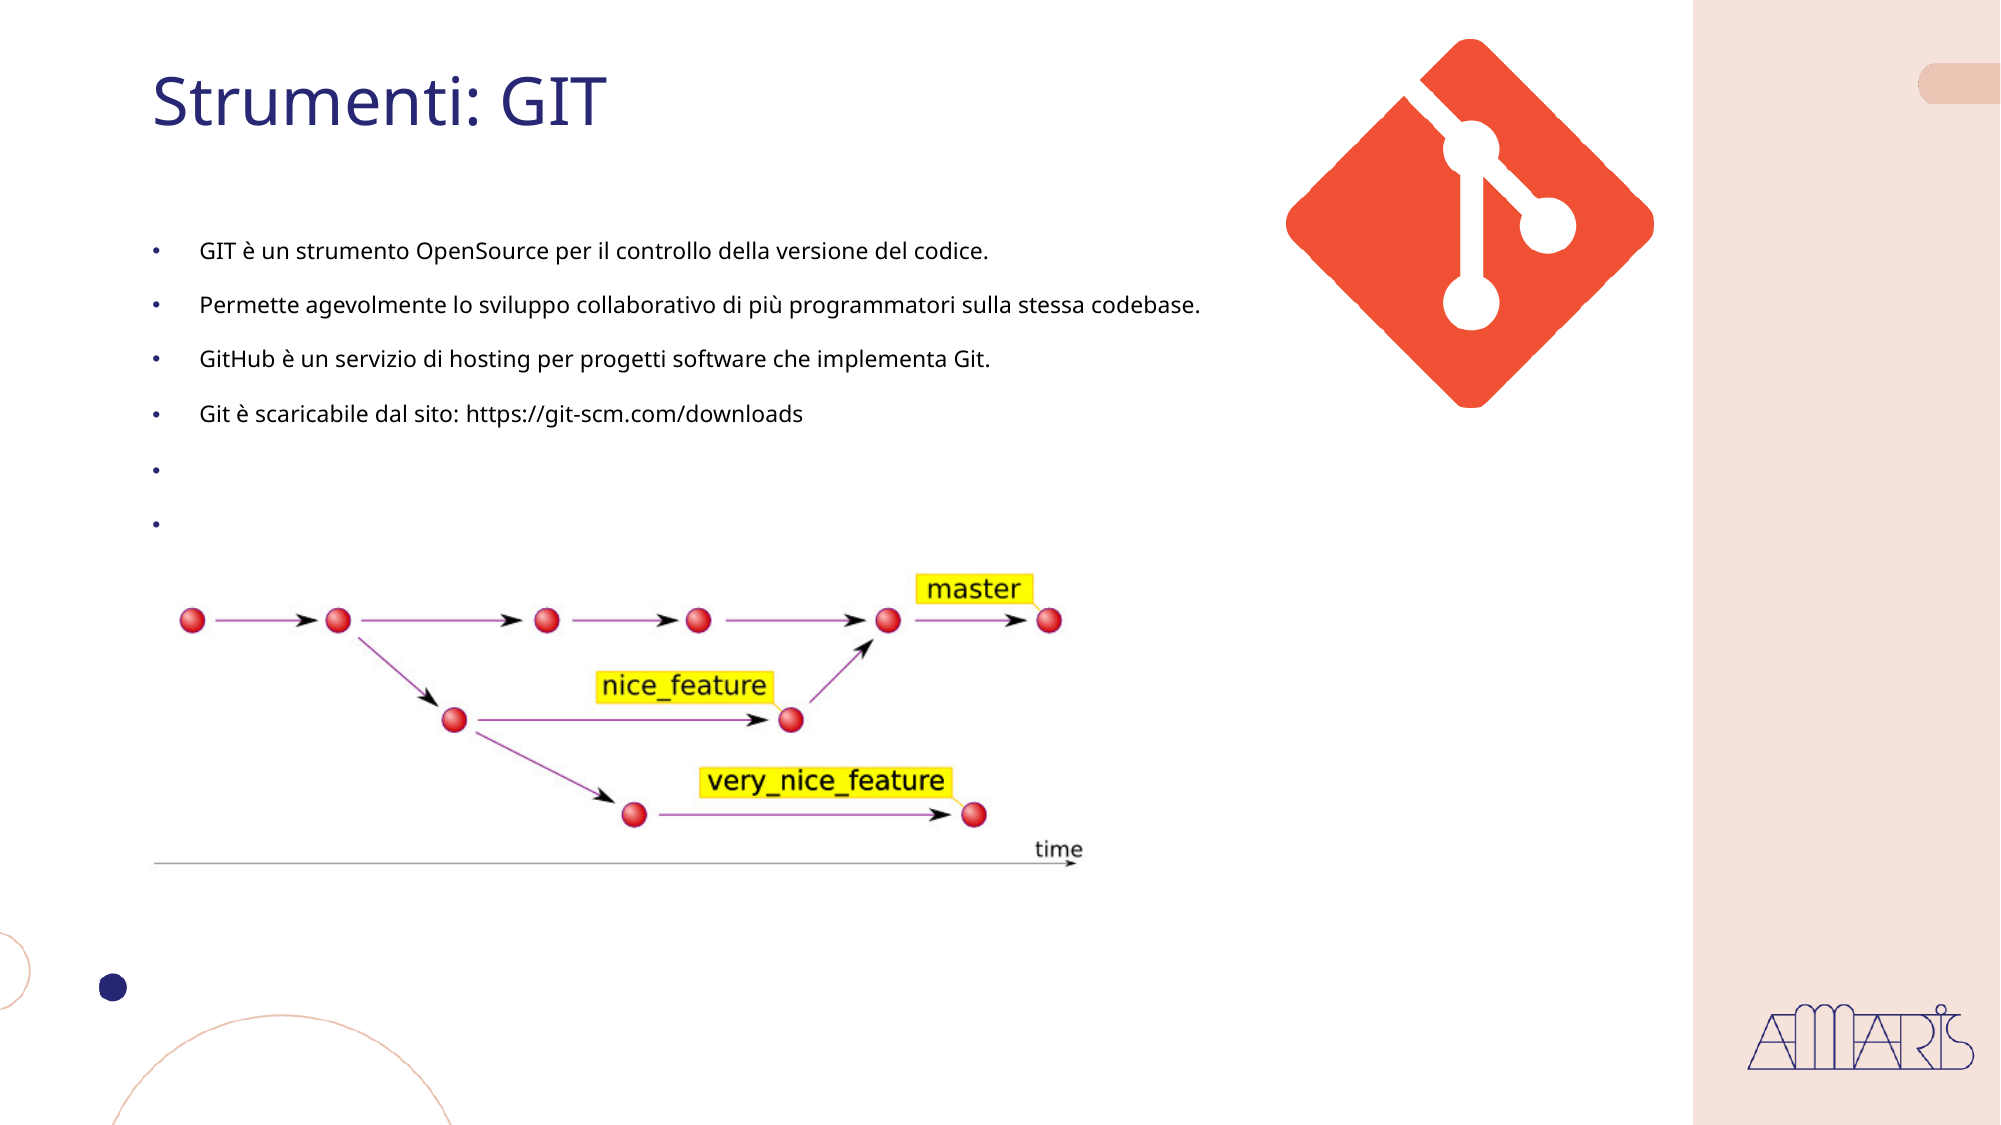

# Strumenti: GIT
GIT è un strumento OpenSource per il controllo della versione del codice.
Permette agevolmente lo sviluppo collaborativo di più programmatori sulla stessa codebase.
GitHub è un servizio di hosting per progetti software che implementa Git.
Git è scaricabile dal sito: https://git-scm.com/downloads